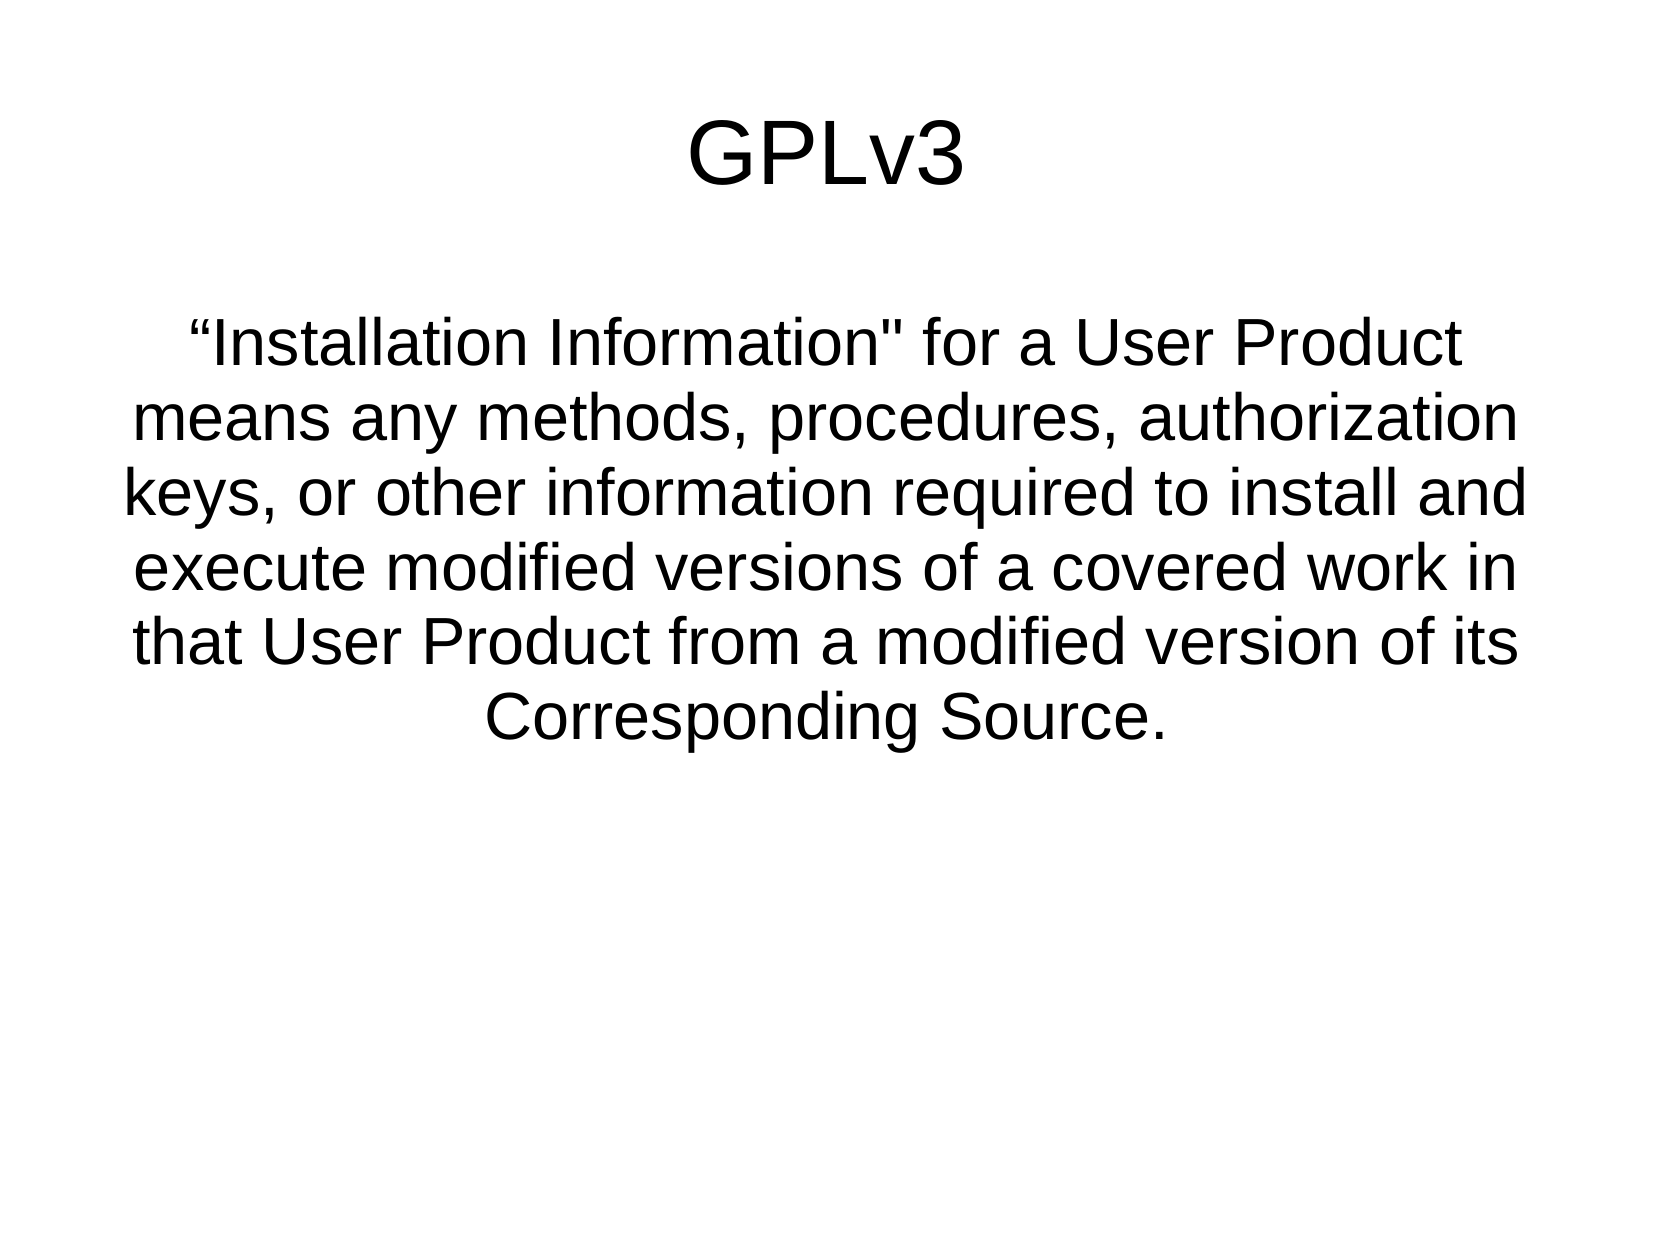

# GPLv3
“Installation Information" for a User Product means any methods, procedures, authorization keys, or other information required to install and execute modified versions of a covered work in that User Product from a modified version of its Corresponding Source.